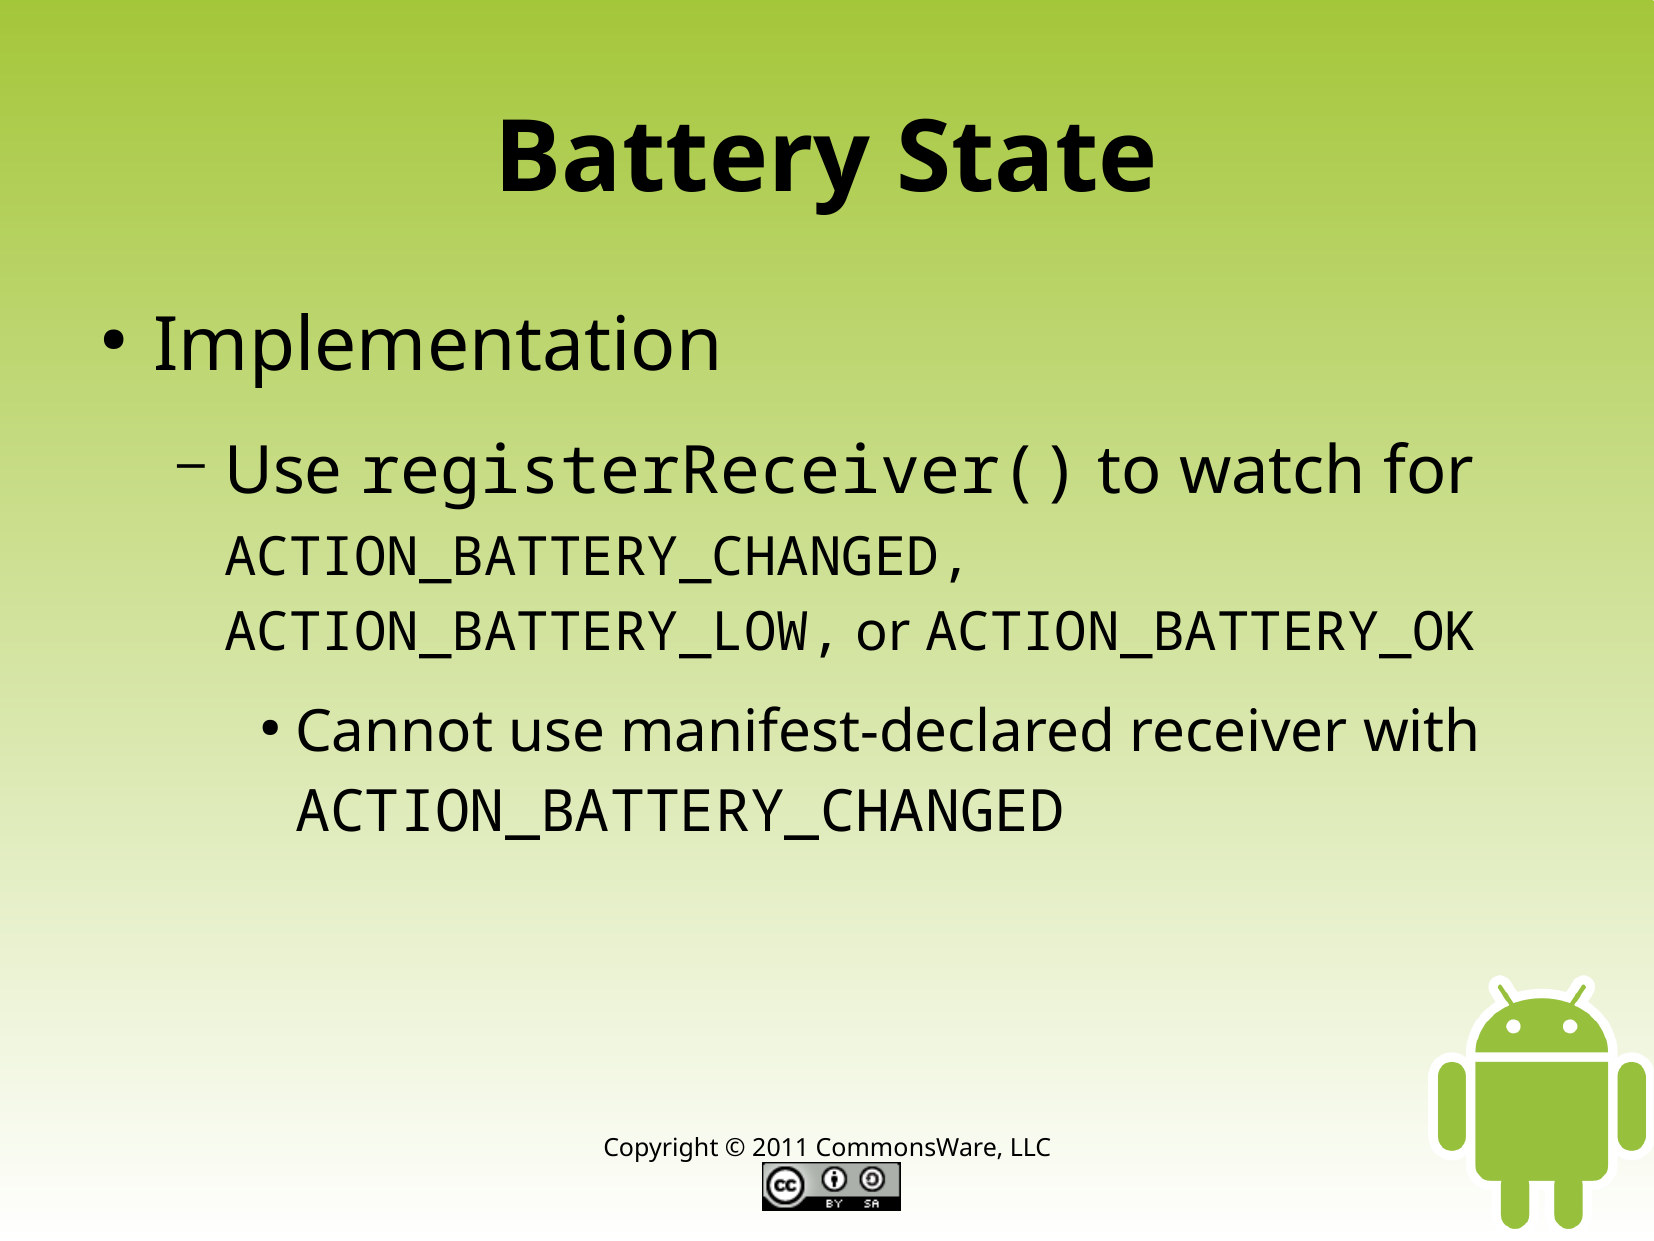

# Battery State
Implementation
Use registerReceiver() to watch for ACTION_BATTERY_CHANGED, ACTION_BATTERY_LOW, or ACTION_BATTERY_OK
Cannot use manifest-declared receiver with ACTION_BATTERY_CHANGED